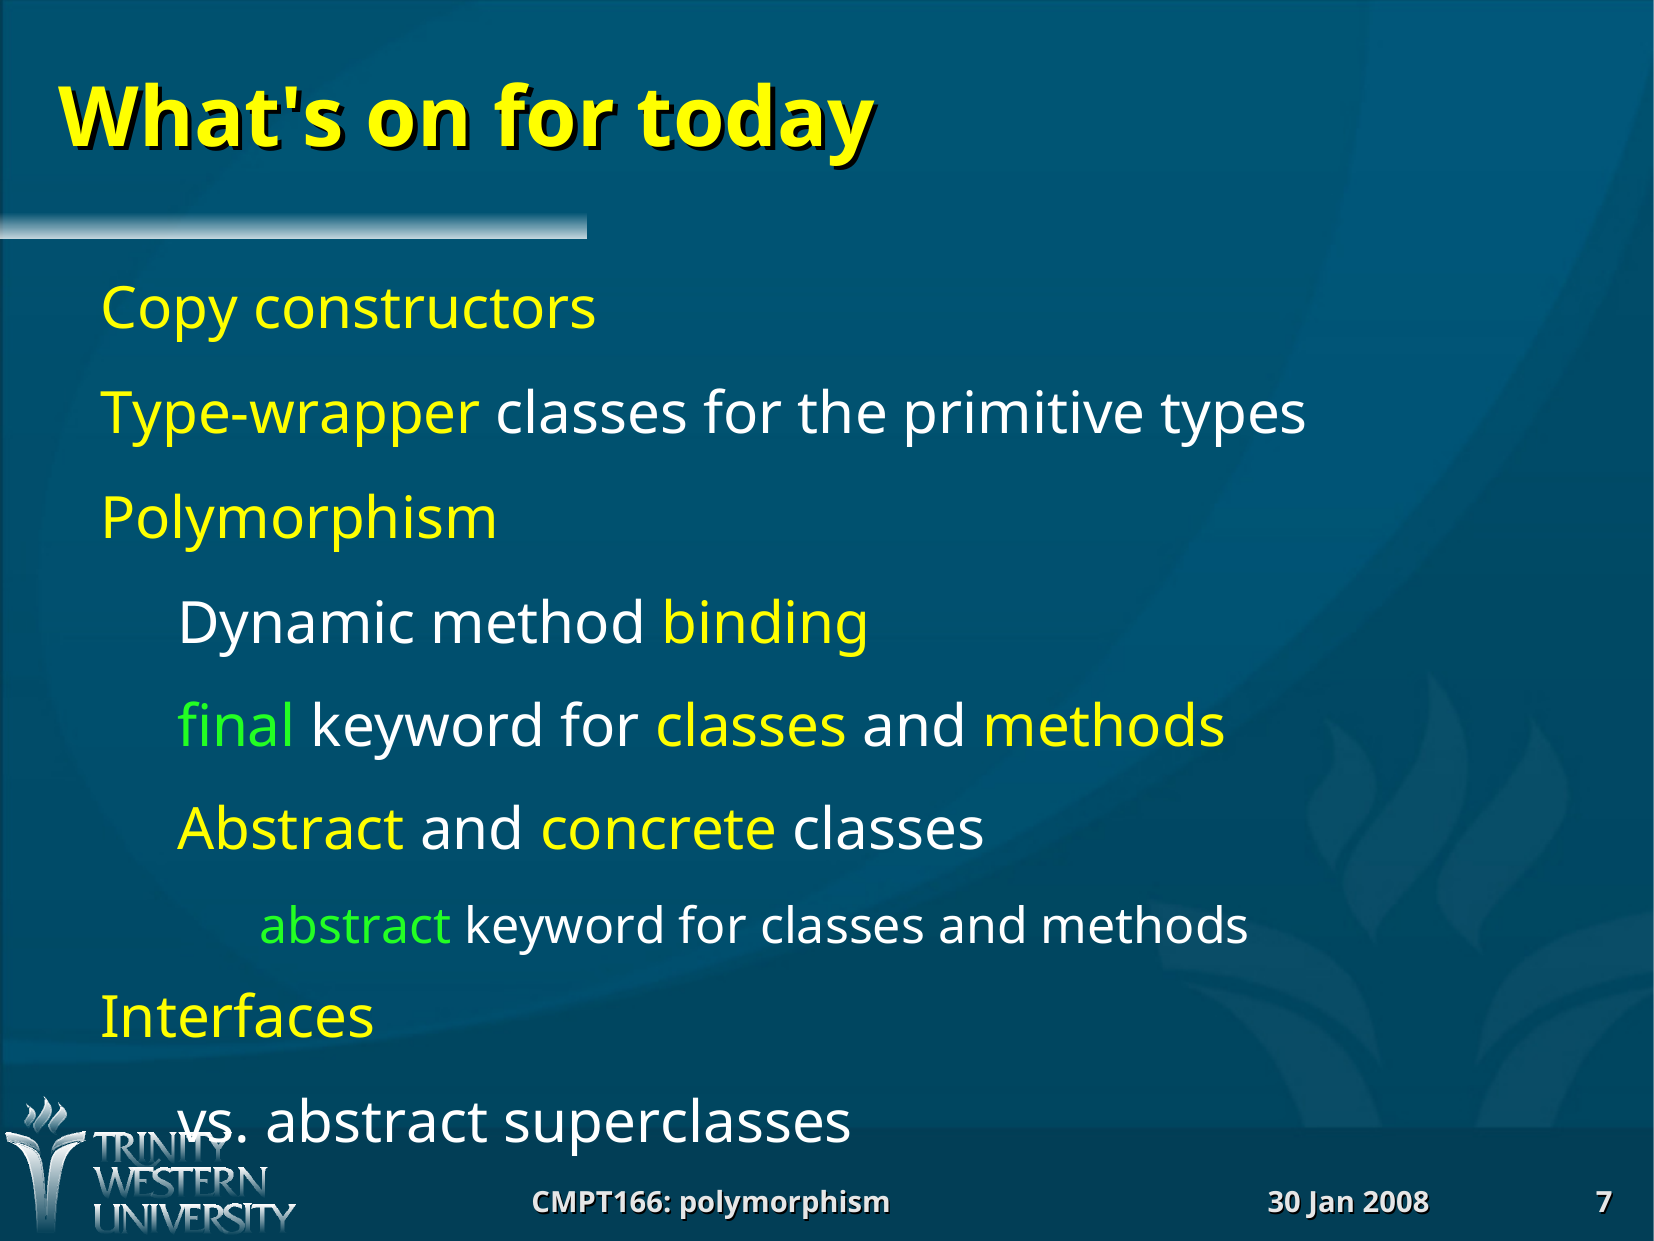

# What's on for today
Copy constructors
Type-wrapper classes for the primitive types
Polymorphism
Dynamic method binding
final keyword for classes and methods
Abstract and concrete classes
abstract keyword for classes and methods
Interfaces
vs. abstract superclasses
CMPT166: polymorphism
30 Jan 2008
7